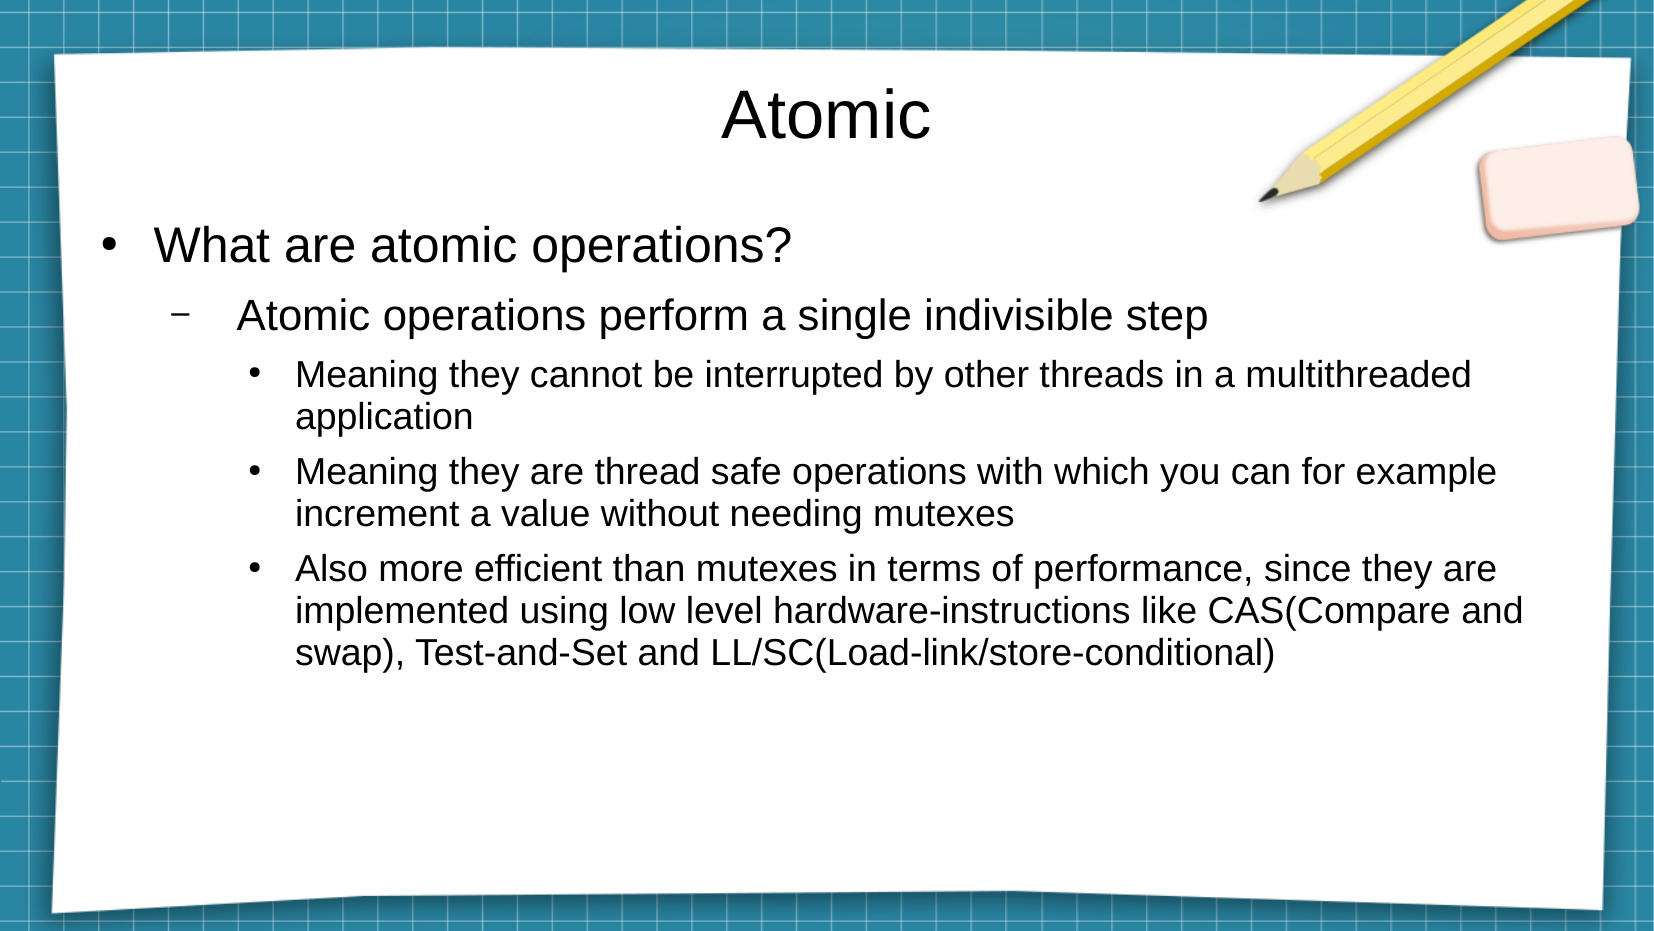

# Atomic
What are atomic operations?
 Atomic operations perform a single indivisible step
Meaning they cannot be interrupted by other threads in a multithreaded application
Meaning they are thread safe operations with which you can for example increment a value without needing mutexes
Also more efficient than mutexes in terms of performance, since they are implemented using low level hardware-instructions like CAS(Compare and swap), Test-and-Set and LL/SC(Load-link/store-conditional)